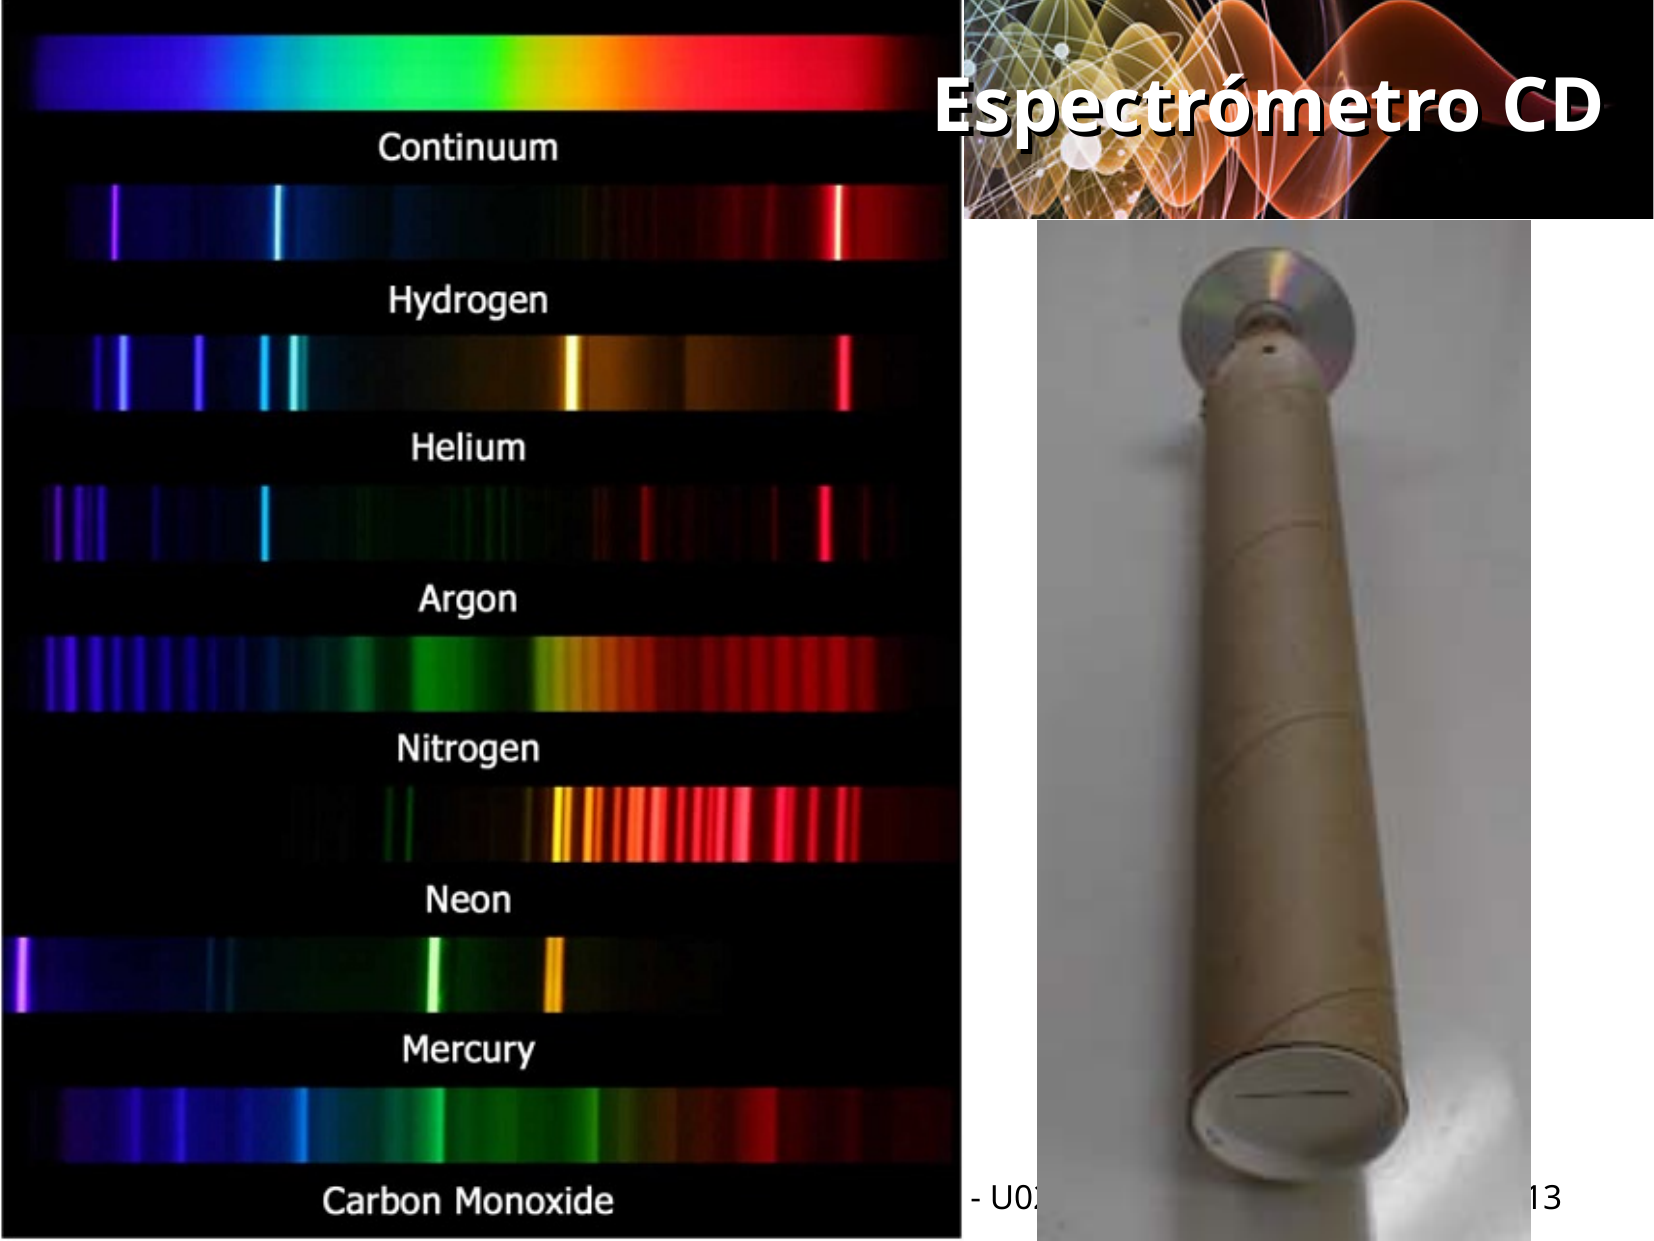

# Espectrómetro CD
Jue 23, 2017
H. Asorey - Moderna A 2017 - U02C01
13